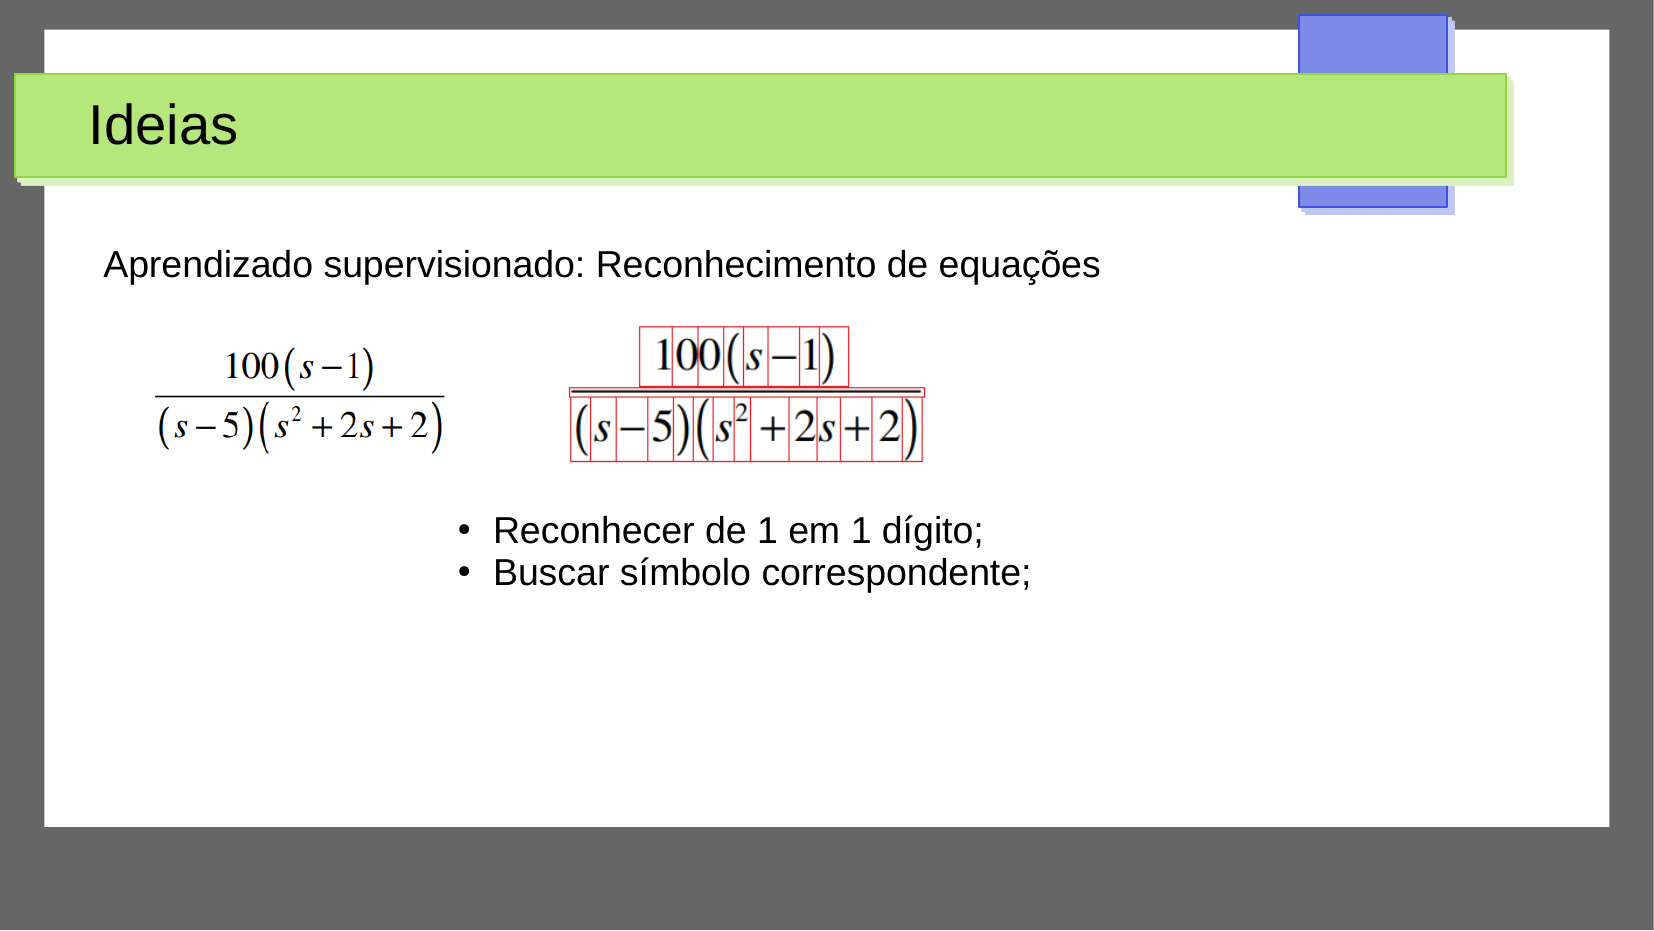

# Ideias
Aprendizado supervisionado: Reconhecimento de equações
Reconhecer de 1 em 1 dígito;
Buscar símbolo correspondente;